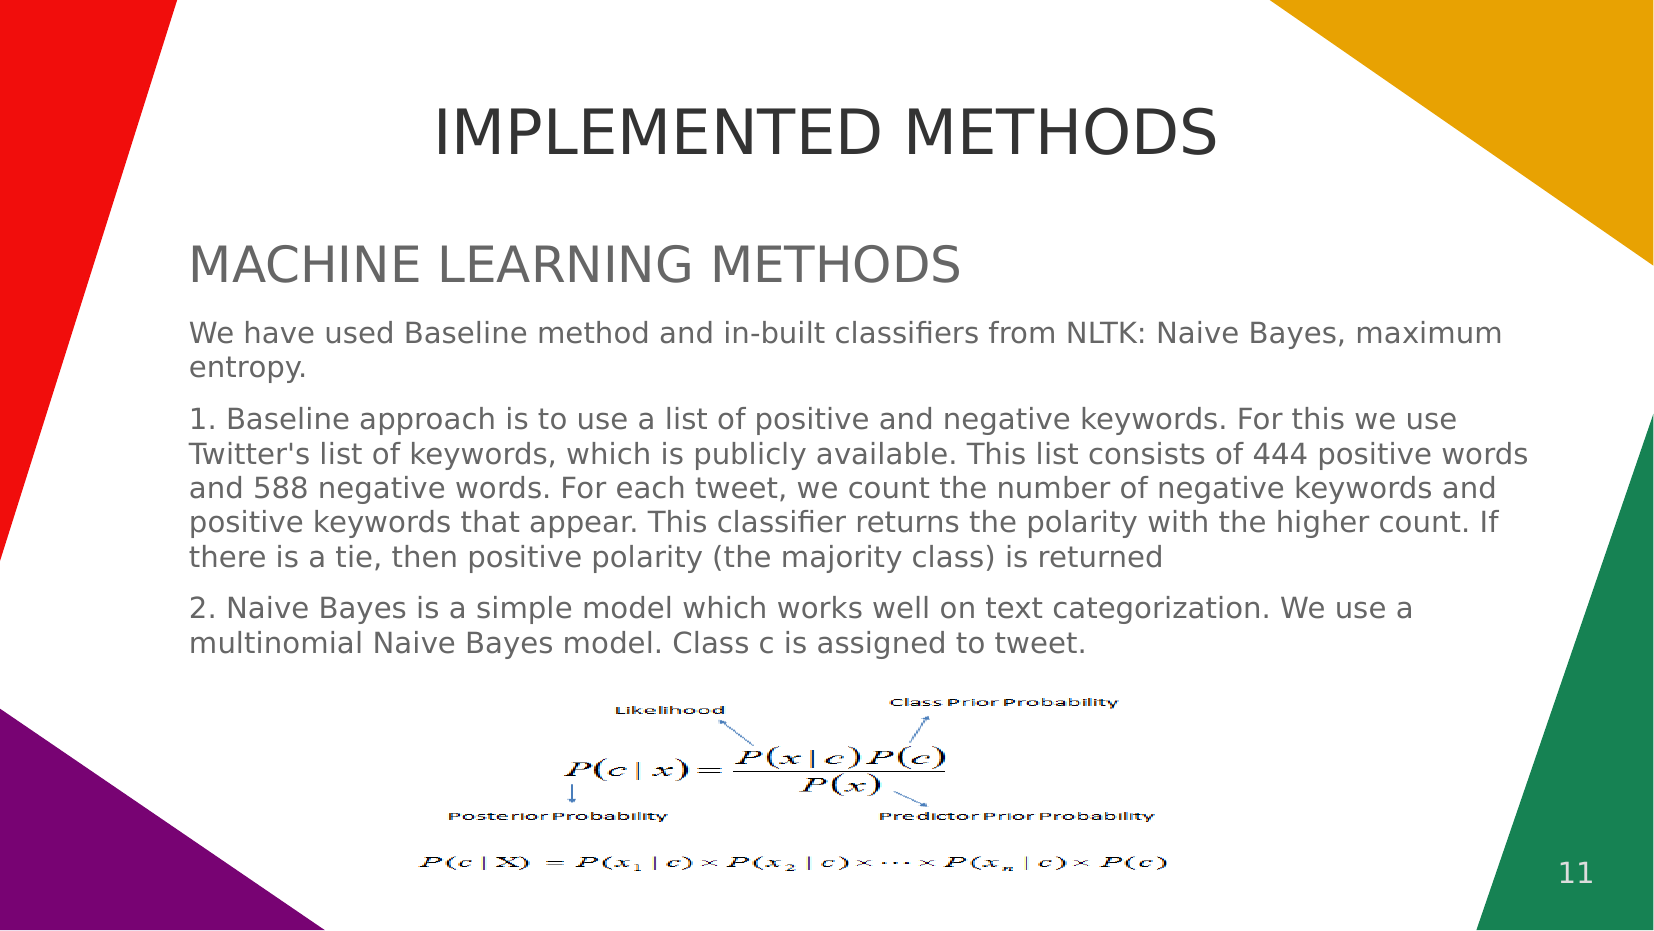

# IMPLEMENTED METHODS
MACHINE LEARNING METHODS
We have used Baseline method and in-built classifiers from NLTK: Naive Bayes, maximum entropy.
1. Baseline approach is to use a list of positive and negative keywords. For this we use Twitter's list of keywords, which is publicly available. This list consists of 444 positive words and 588 negative words. For each tweet, we count the number of negative keywords and positive keywords that appear. This classifier returns the polarity with the higher count. If there is a tie, then positive polarity (the majority class) is returned
2. Naive Bayes is a simple model which works well on text categorization. We use a multinomial Naive Bayes model. Class c is assigned to tweet.
11